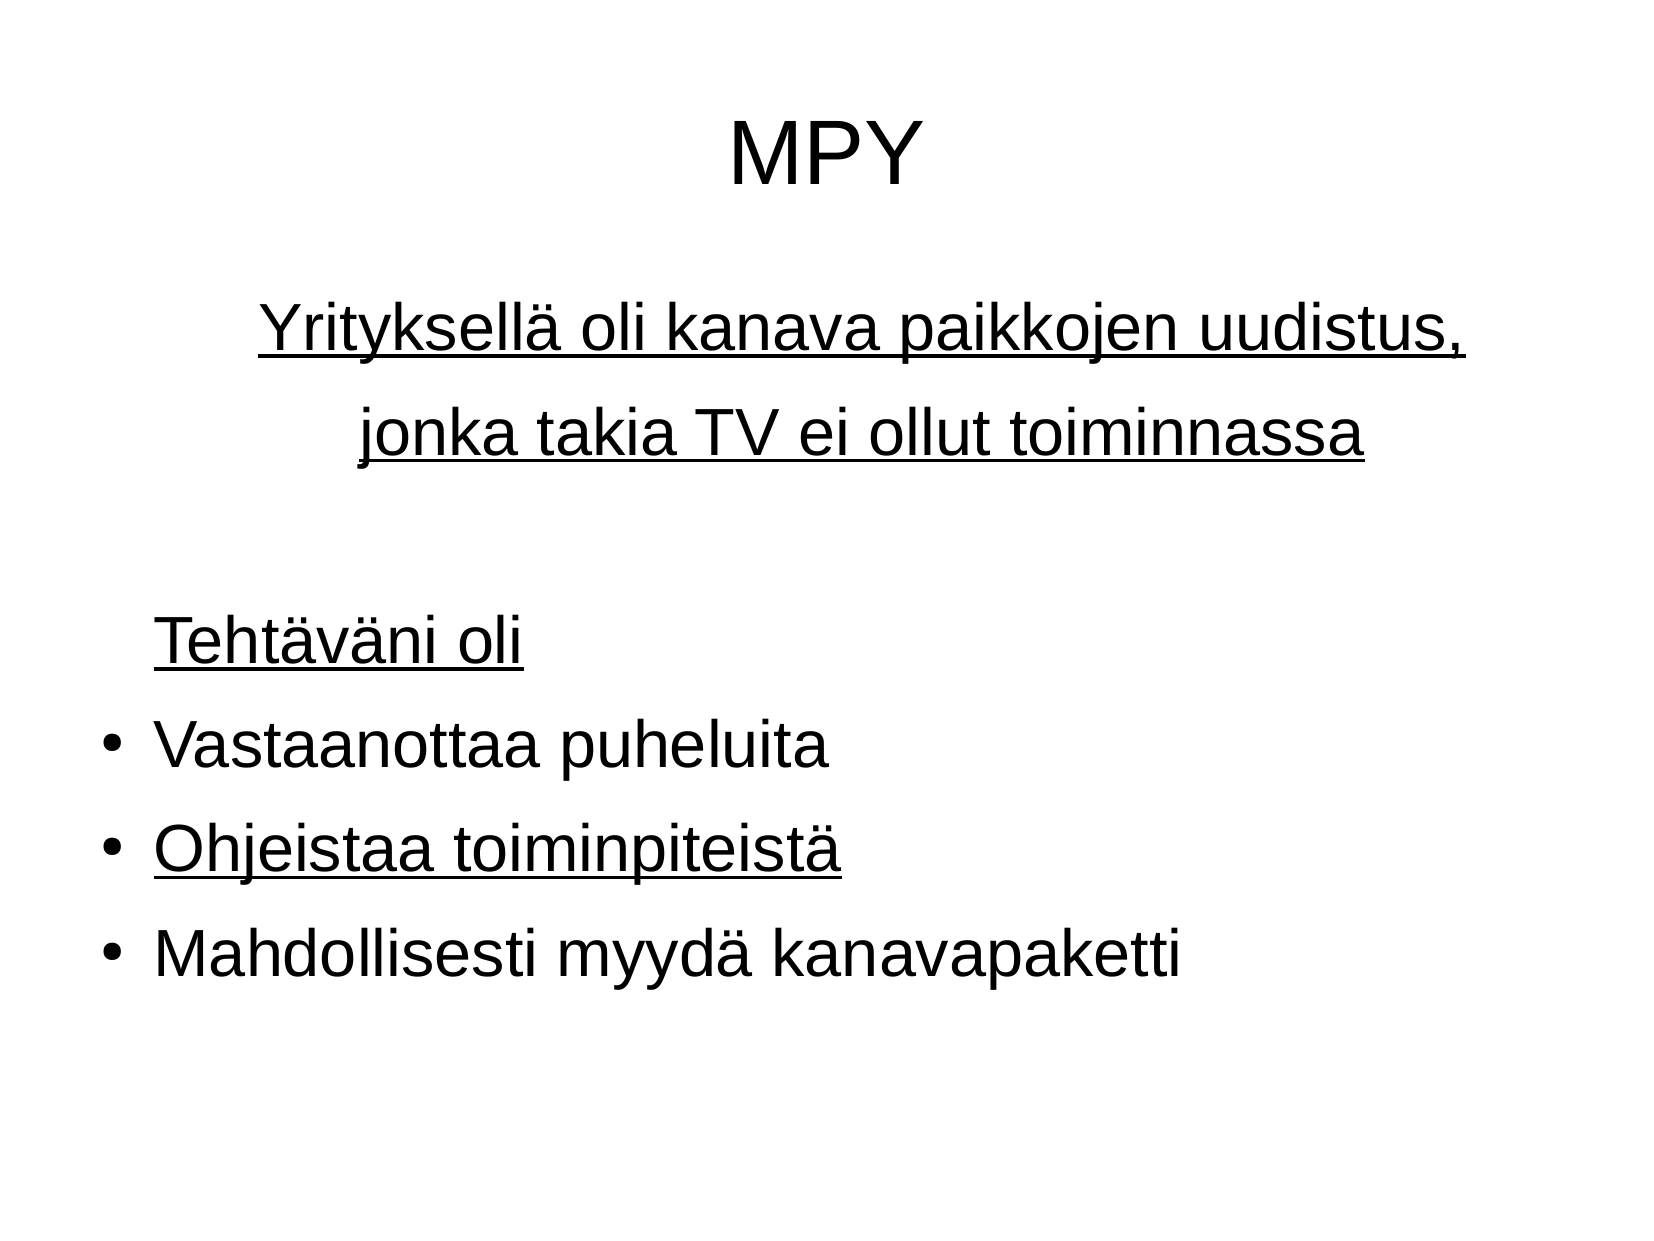

# MPY
Yrityksellä oli kanava paikkojen uudistus,
jonka takia TV ei ollut toiminnassa
Tehtäväni oli
Vastaanottaa puheluita
Ohjeistaa toiminpiteistä
Mahdollisesti myydä kanavapaketti